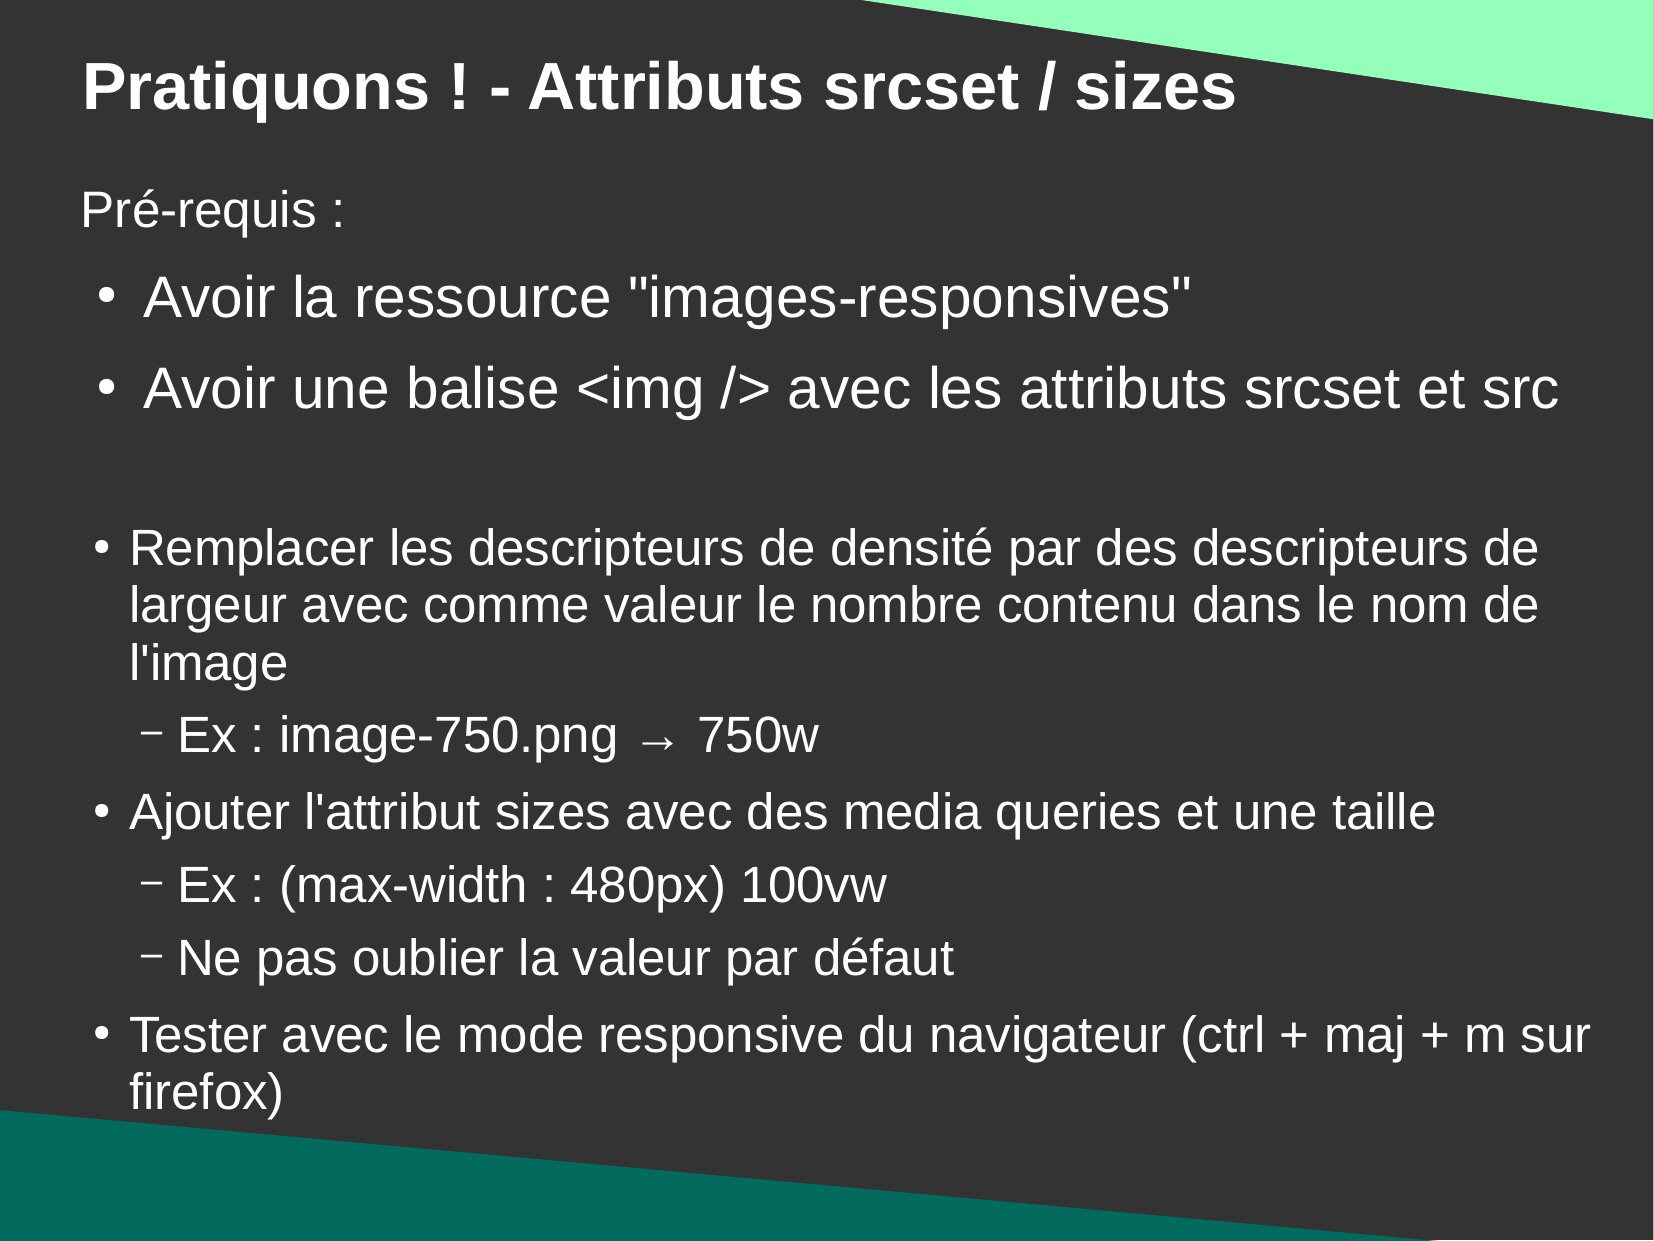

# Pratiquons ! - Attributs srcset / sizes
Pré-requis :
Avoir la ressource "images-responsives"
Avoir une balise <img /> avec les attributs srcset et src
Remplacer les descripteurs de densité par des descripteurs de largeur avec comme valeur le nombre contenu dans le nom de l'image
Ex : image-750.png → 750w
Ajouter l'attribut sizes avec des media queries et une taille
Ex : (max-width : 480px) 100vw
Ne pas oublier la valeur par défaut
Tester avec le mode responsive du navigateur (ctrl + maj + m sur firefox)